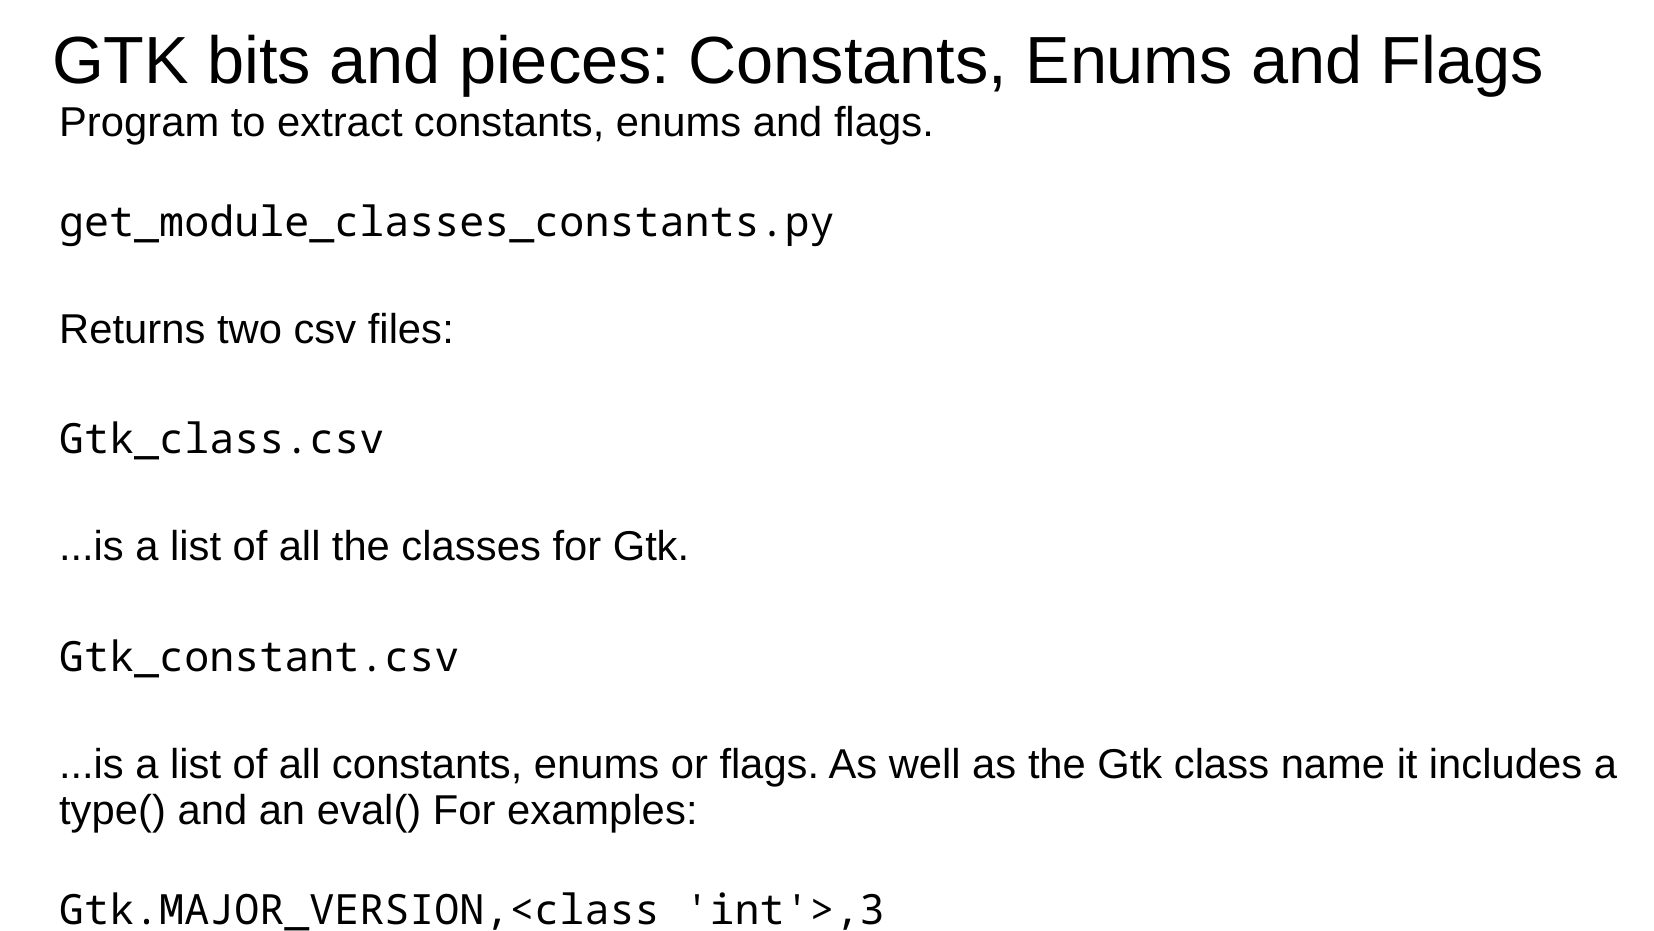

# GTK bits and pieces: Constants, Enums and Flags
Program to extract constants, enums and flags.
get_module_classes_constants.py
Returns two csv files:
Gtk_class.csv
...is a list of all the classes for Gtk.
Gtk_constant.csv
...is a list of all constants, enums or flags. As well as the Gtk class name it includes a type() and an eval() For examples:
Gtk.MAJOR_VERSION,<class 'int'>,3
Gtk.Align.CENTER,<class 'gi.repository.Gtk.Align'>,<enum GTK_ALIGN_CENTER of type Gtk.Align>